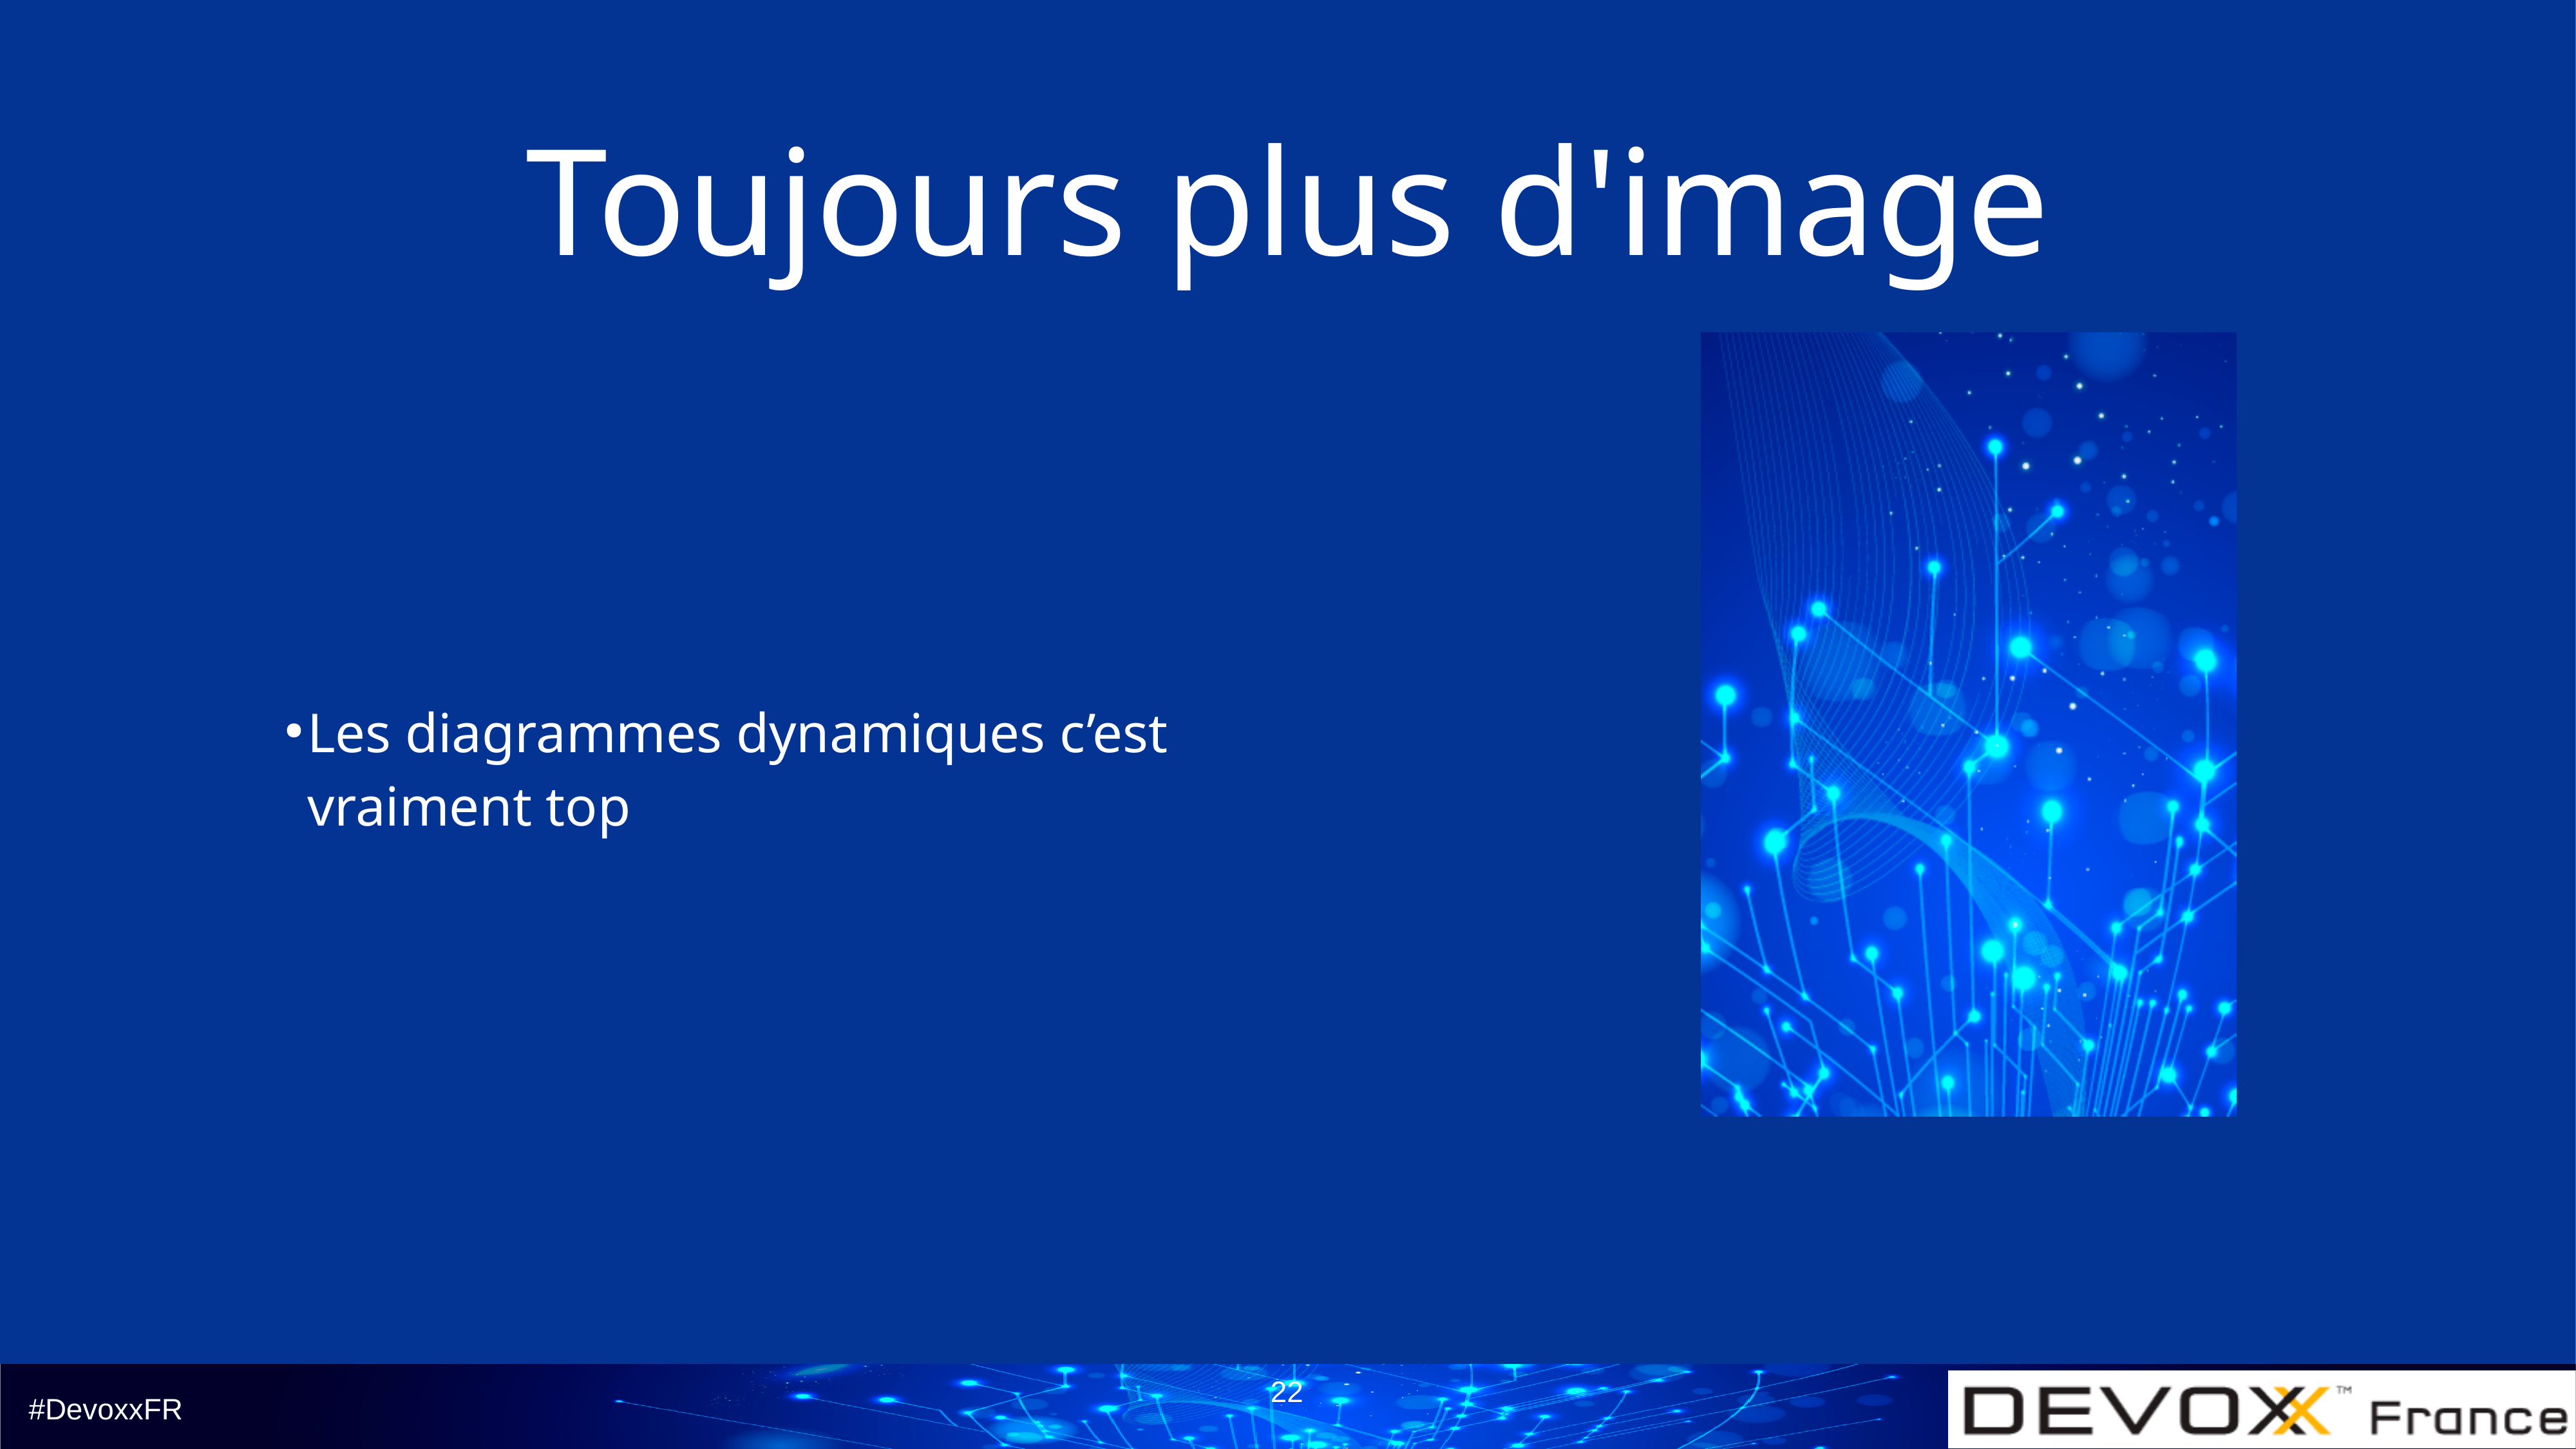

# Toujours plus d'image
Les diagrammes dynamiques c’est vraiment top
22